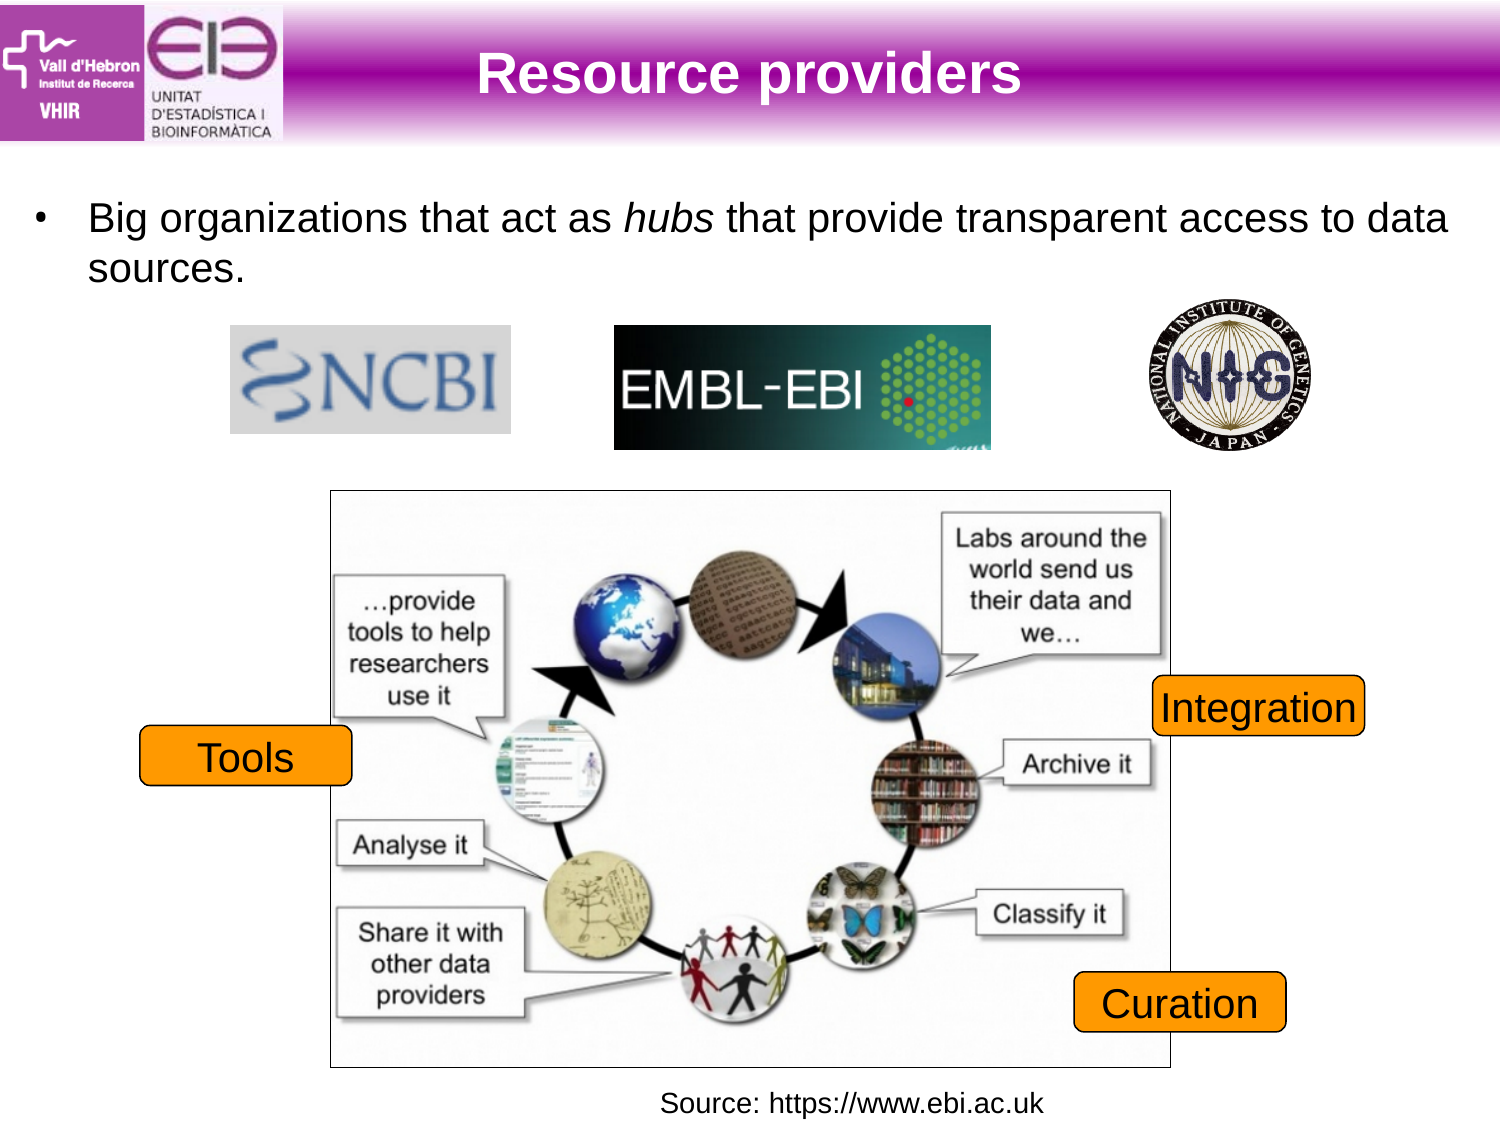

Resource providers
Big organizations that act as hubs that provide transparent access to data sources.
Integration
Tools
Curation
Source: https://www.ebi.ac.uk